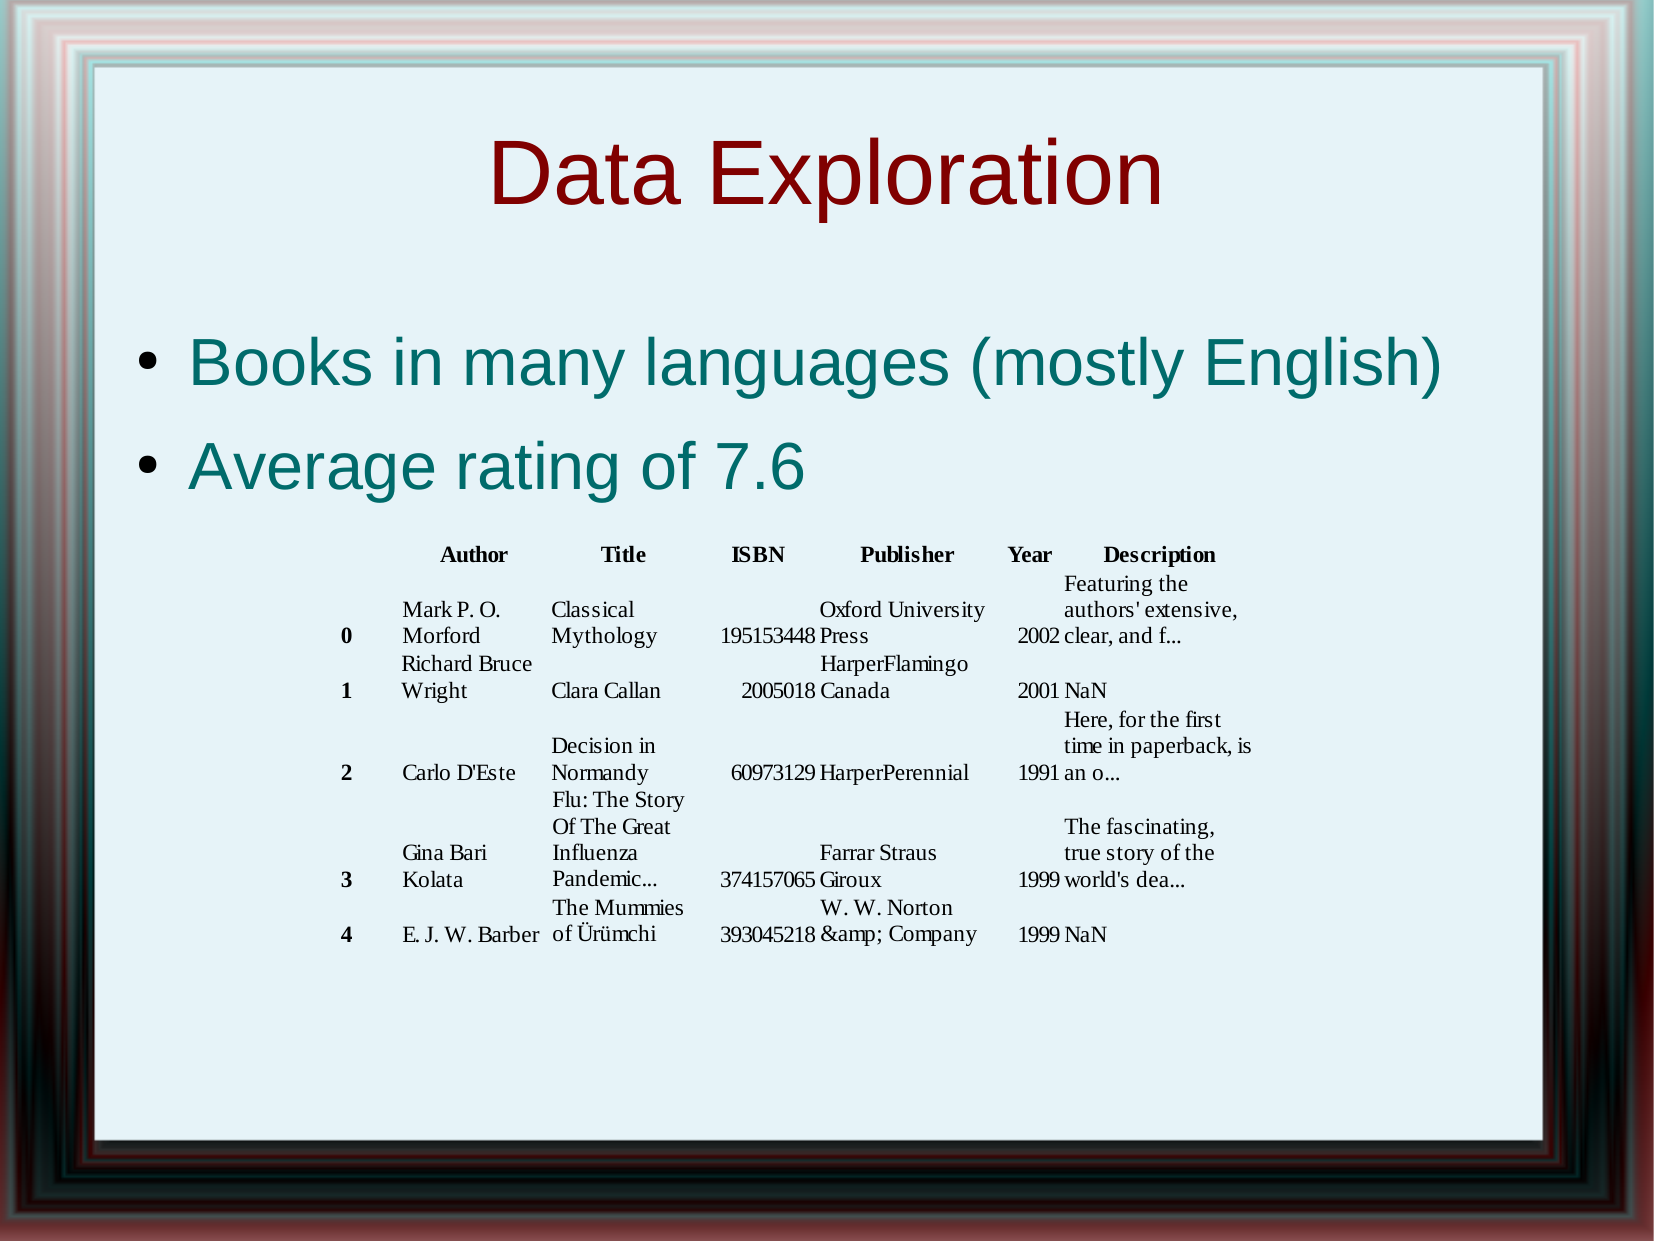

# Data Exploration
Books in many languages (mostly English)
Average rating of 7.6